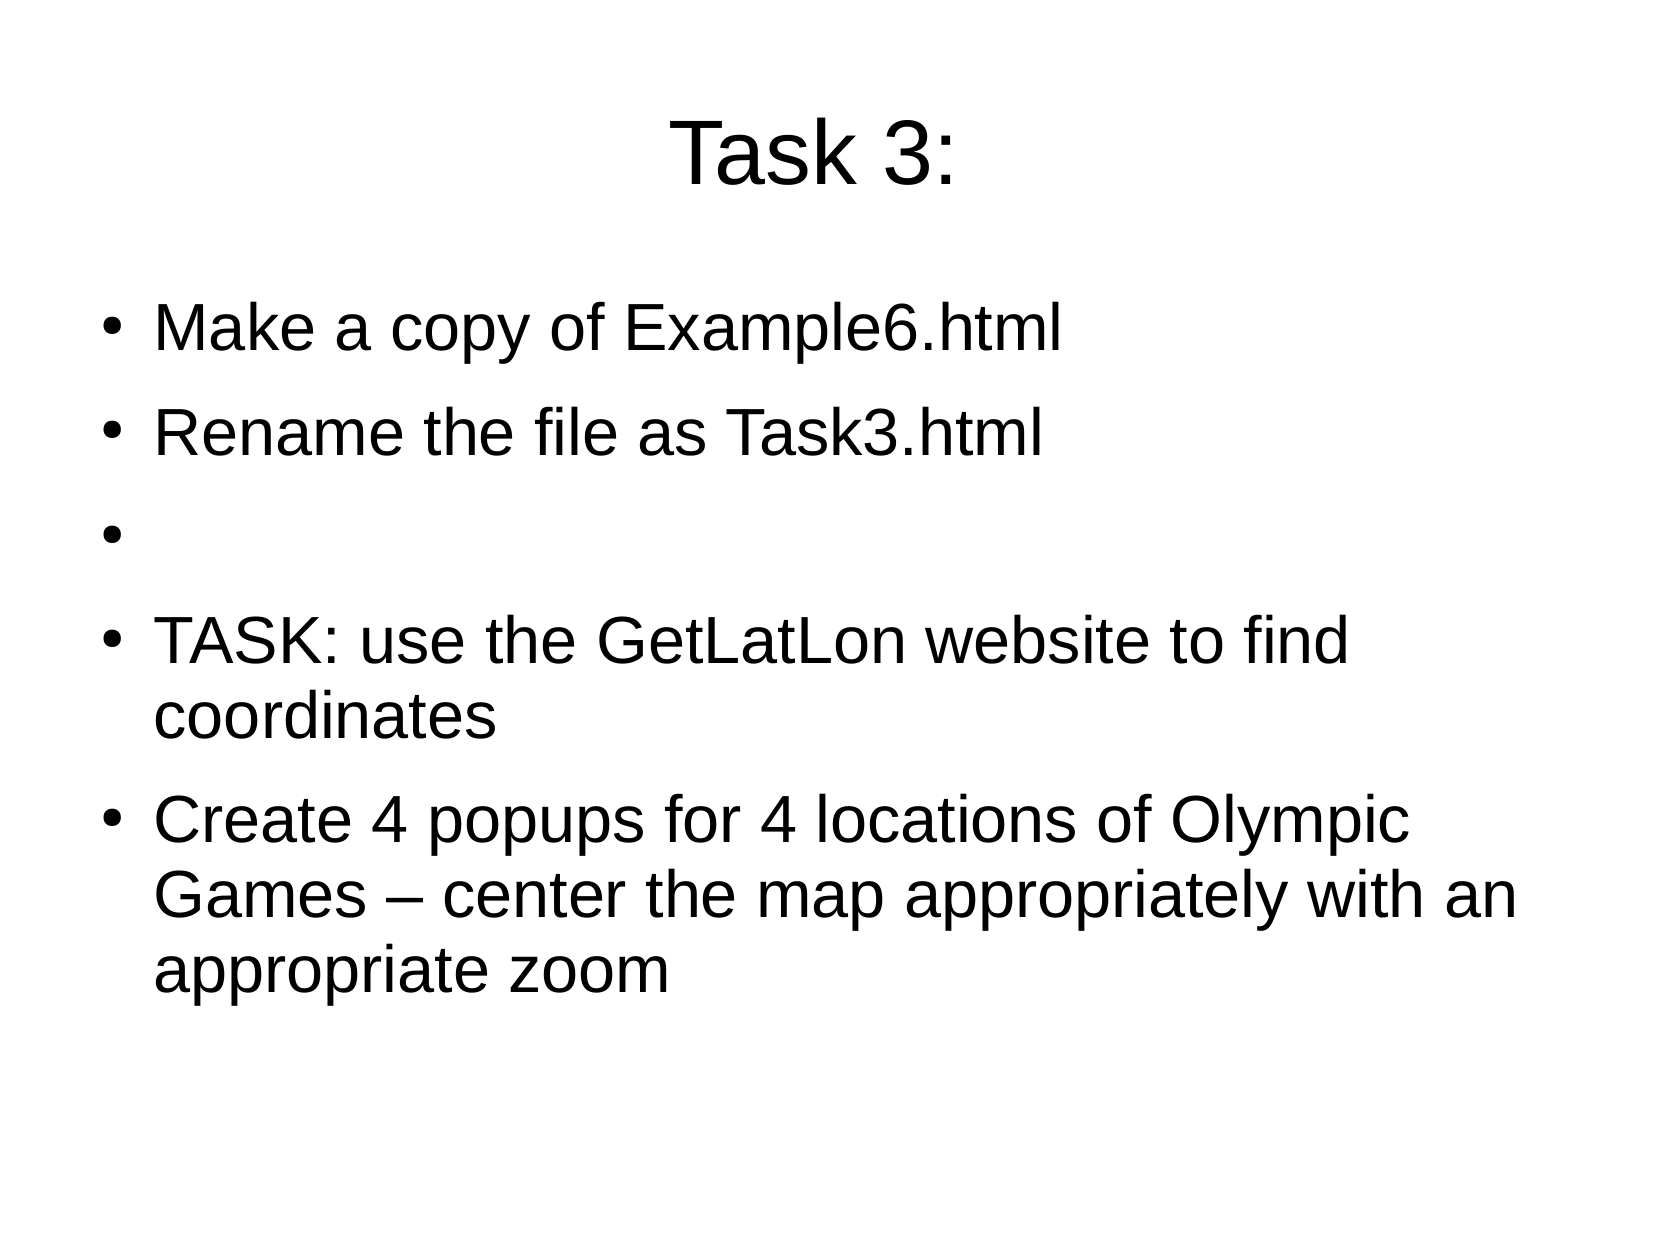

# Task 3:
Make a copy of Example6.html
Rename the file as Task3.html
TASK: use the GetLatLon website to find coordinates
Create 4 popups for 4 locations of Olympic Games – center the map appropriately with an appropriate zoom